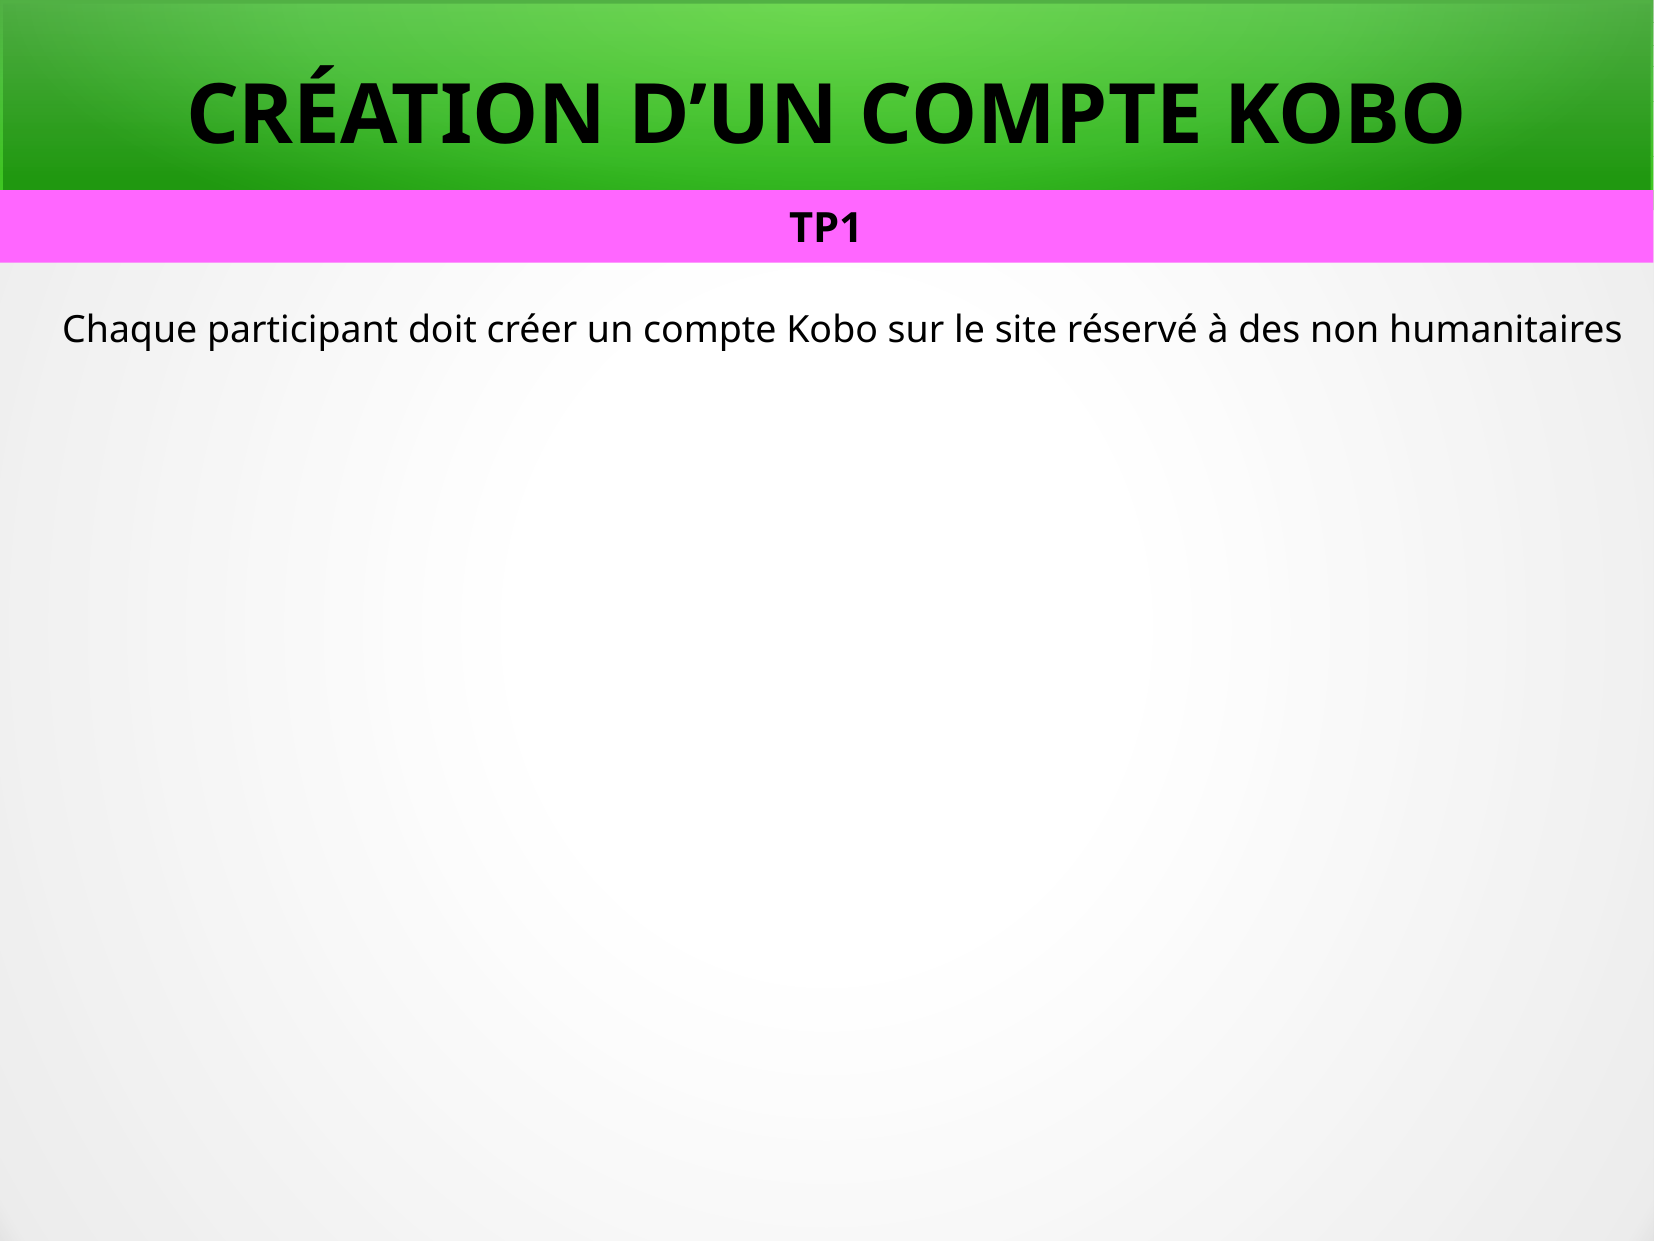

CRÉATION D’UN COMPTE KOBO
TP1
Chaque participant doit créer un compte Kobo sur le site réservé à des non humanitaires